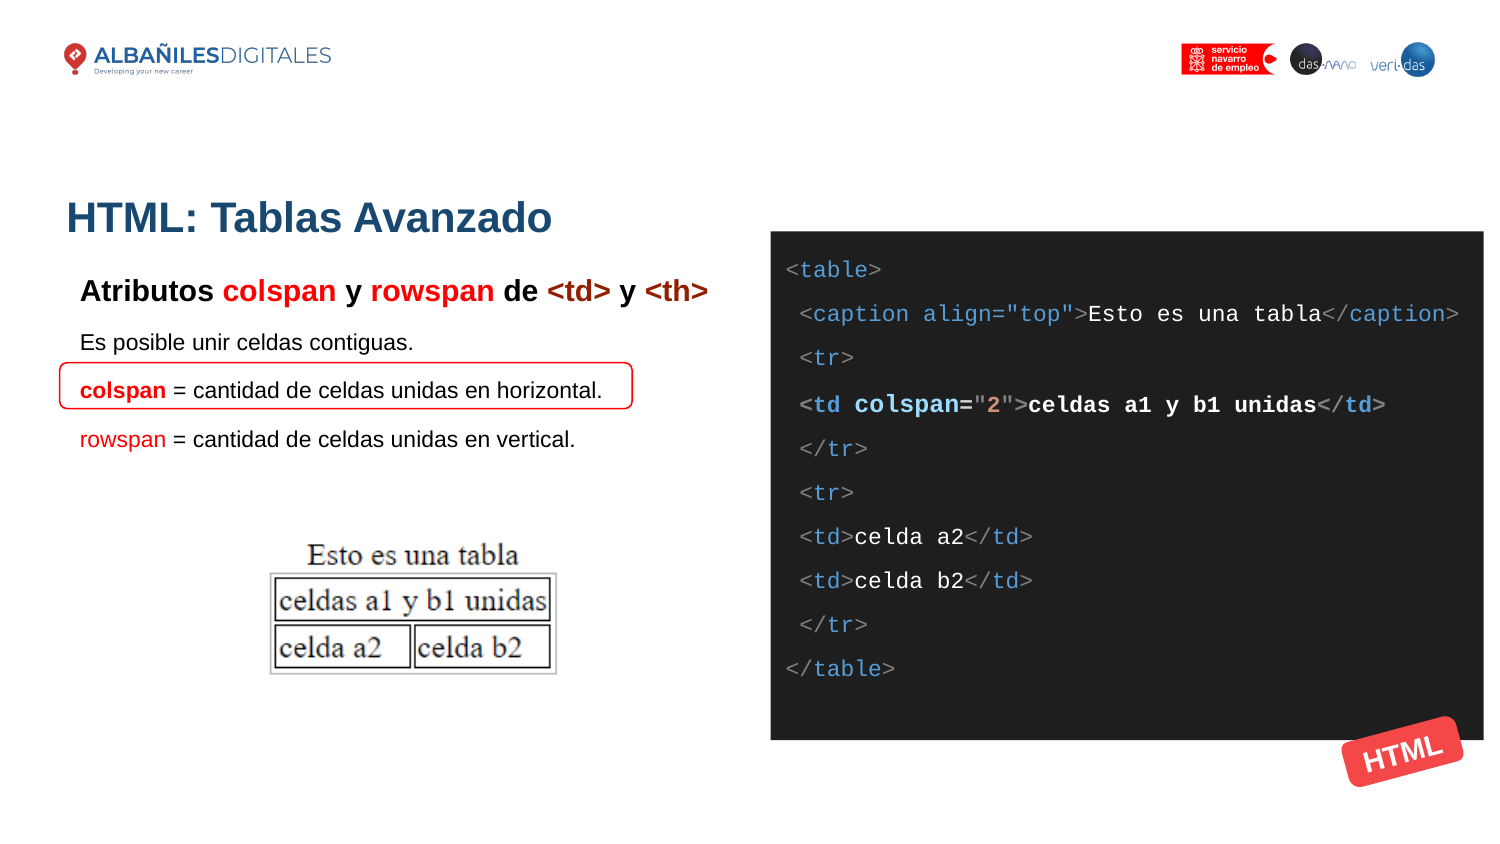

HTML: Tablas Avanzado
<table>
 <caption align="top">Esto es una tabla</caption>
 <tr>
 <td colspan="2">celdas a1 y b1 unidas</td>
 </tr>
 <tr>
 <td>celda a2</td>
 <td>celda b2</td>
 </tr>
</table>
Atributos colspan y rowspan de <td> y <th>
Es posible unir celdas contiguas.
colspan = cantidad de celdas unidas en horizontal.
rowspan = cantidad de celdas unidas en vertical.
HTML